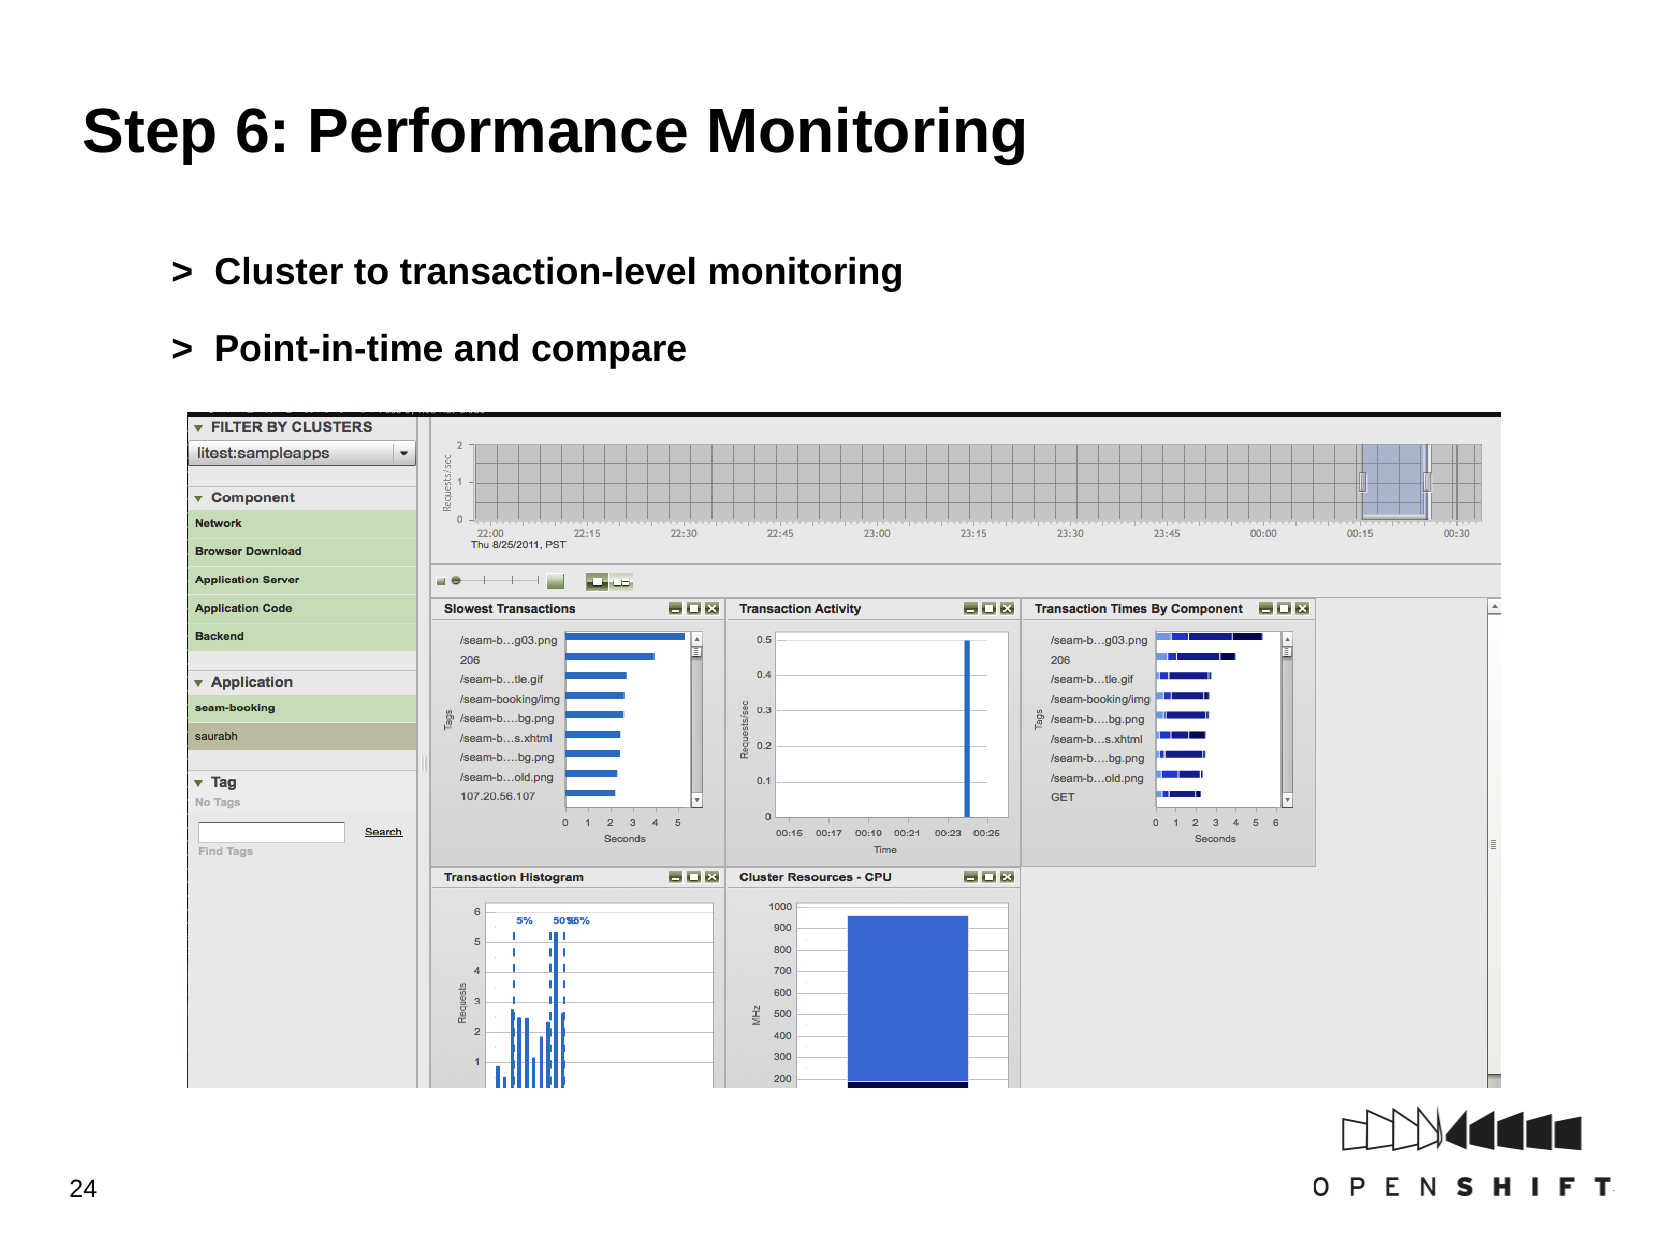

# Step 6: Performance Monitoring
> Cluster to transaction-level monitoring
> Point-in-time and compare